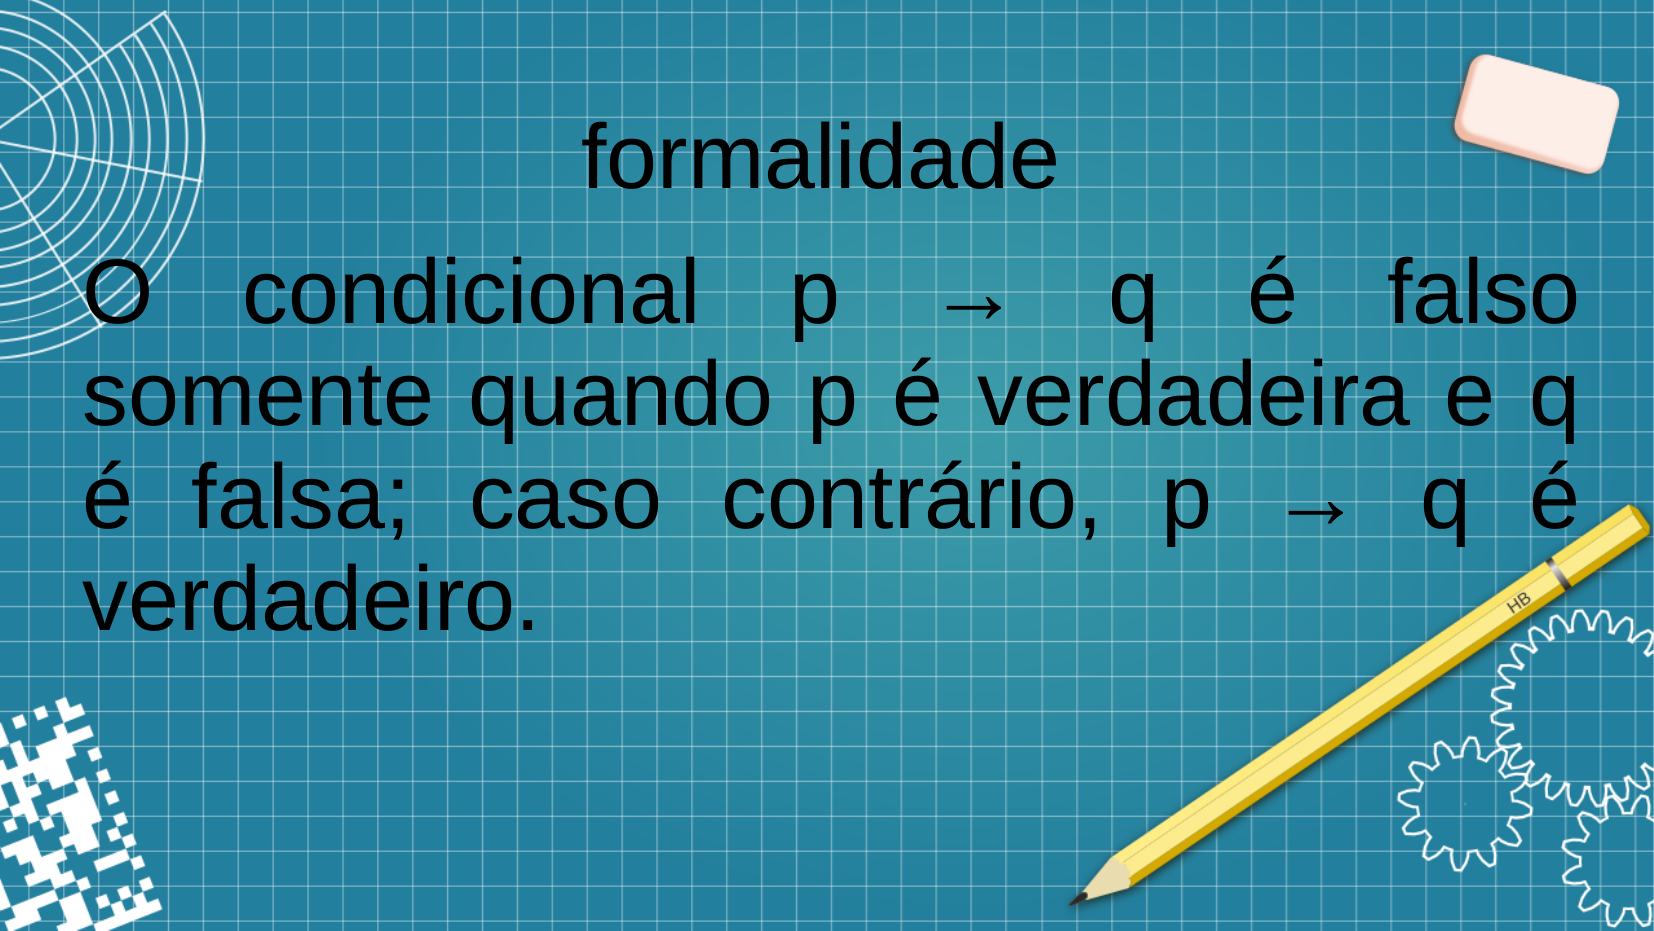

formalidade
# O condicional p → q é falso somente quando p é verdadeira e q é falsa; caso contrário, p → q é verdadeiro.